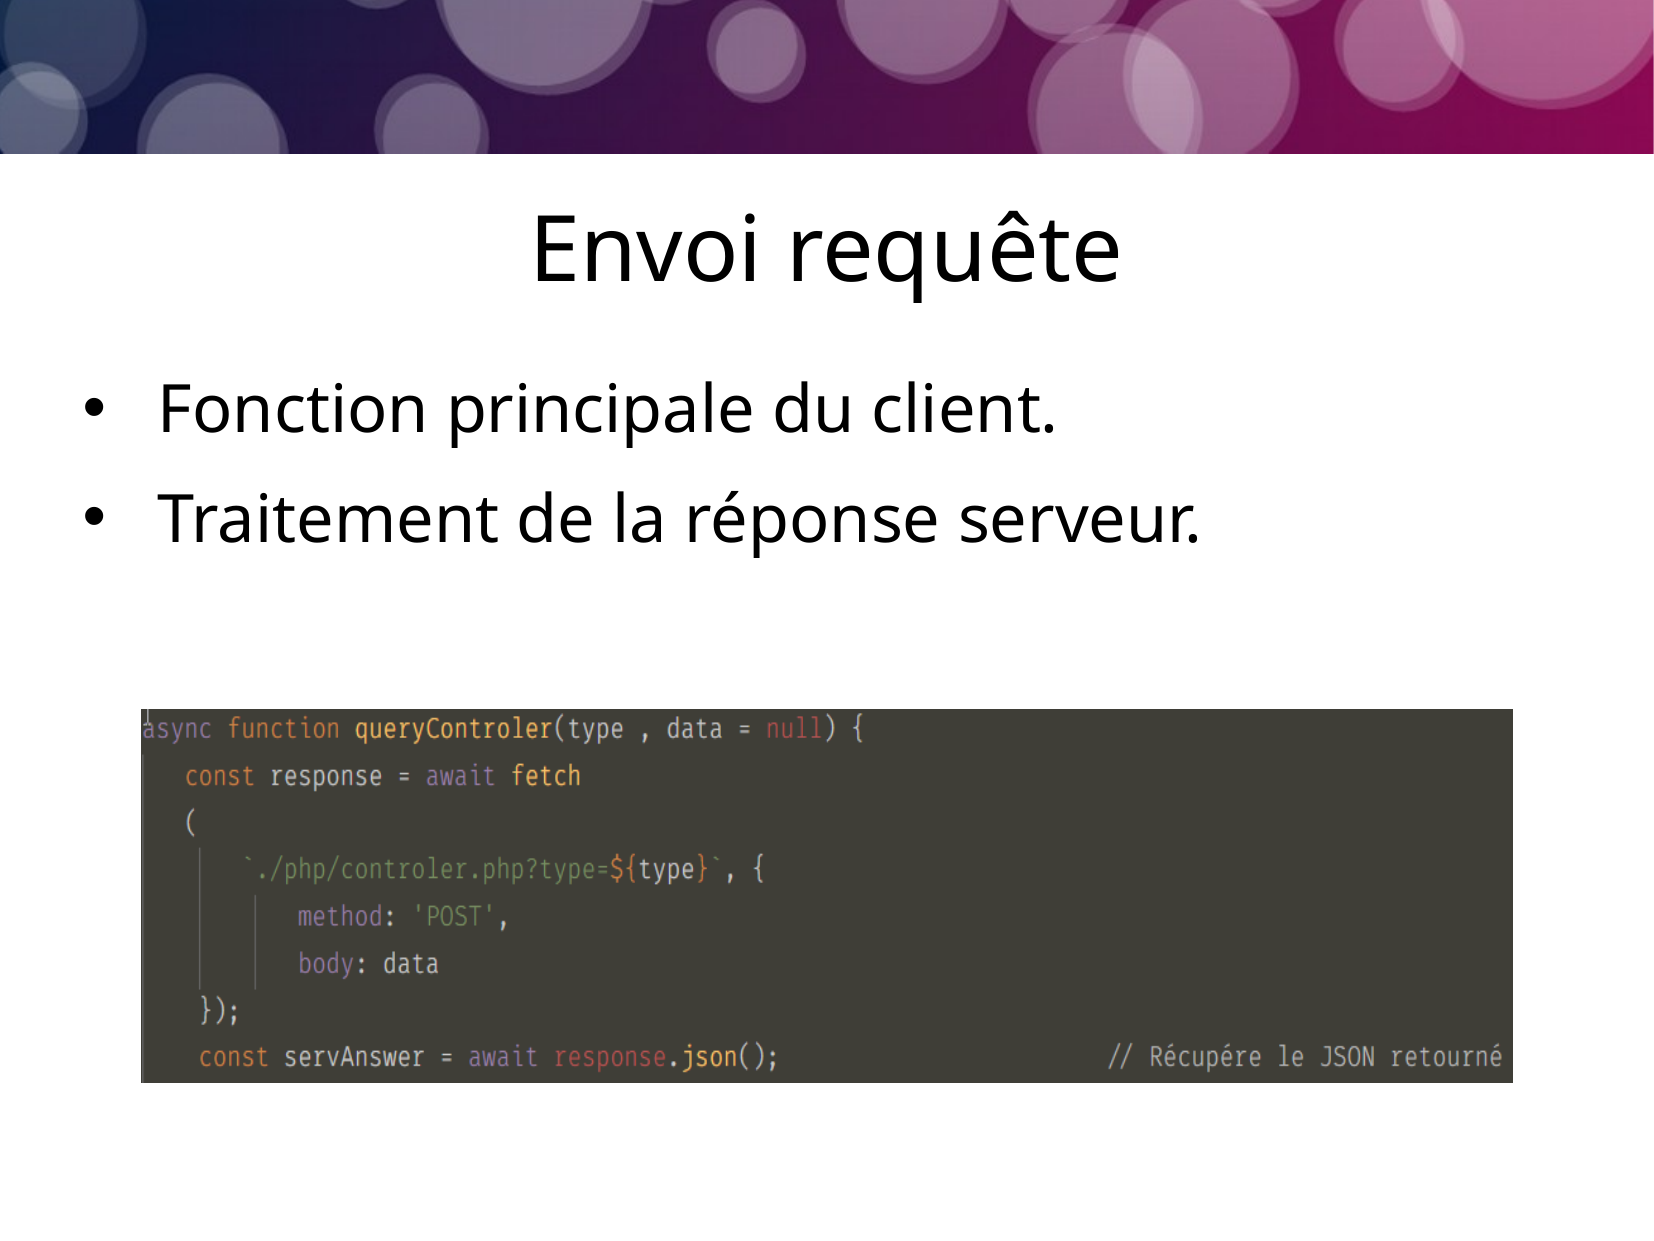

# Envoi requête
Fonction principale du client.
Traitement de la réponse serveur.